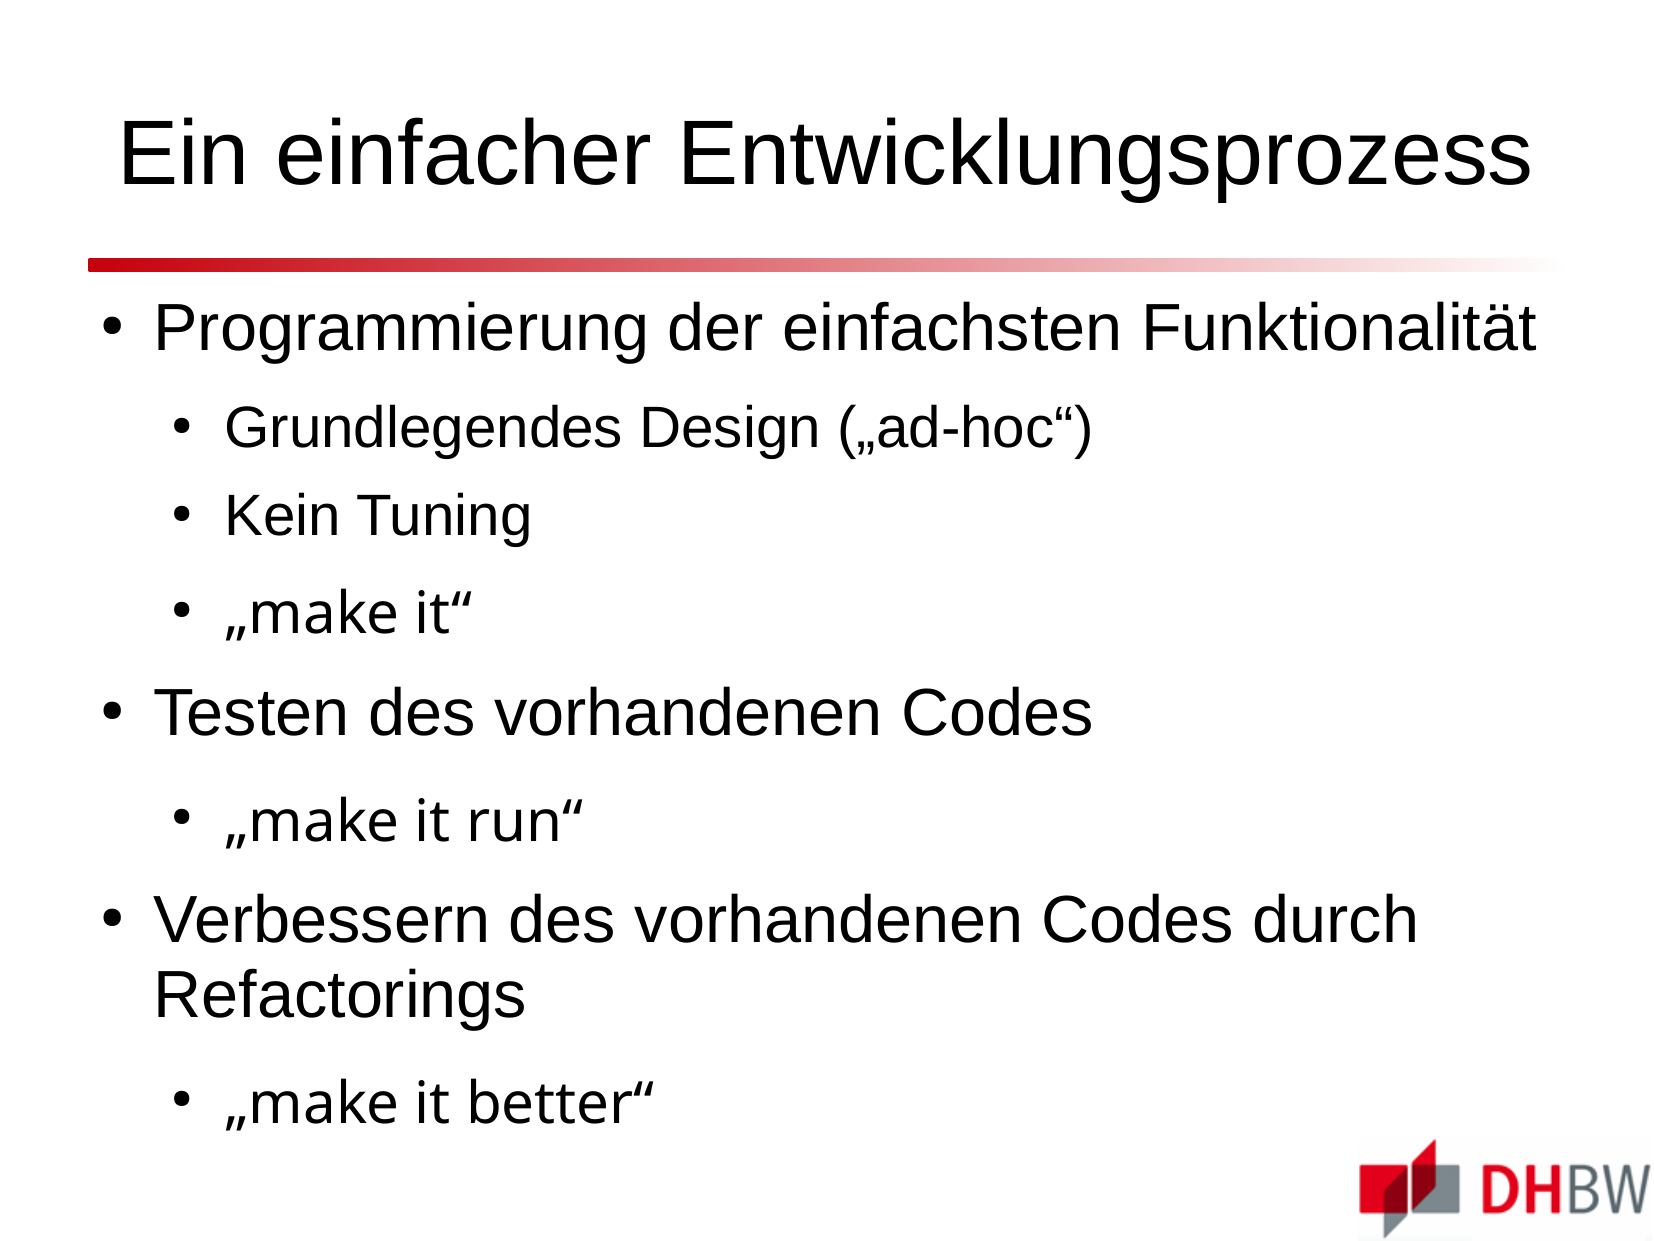

# Ein einfacher Entwicklungsprozess
Programmierung der einfachsten Funktionalität
Grundlegendes Design („ad-hoc“)
Kein Tuning
„make it“
Testen des vorhandenen Codes
„make it run“
Verbessern des vorhandenen Codes durch Refactorings
„make it better“